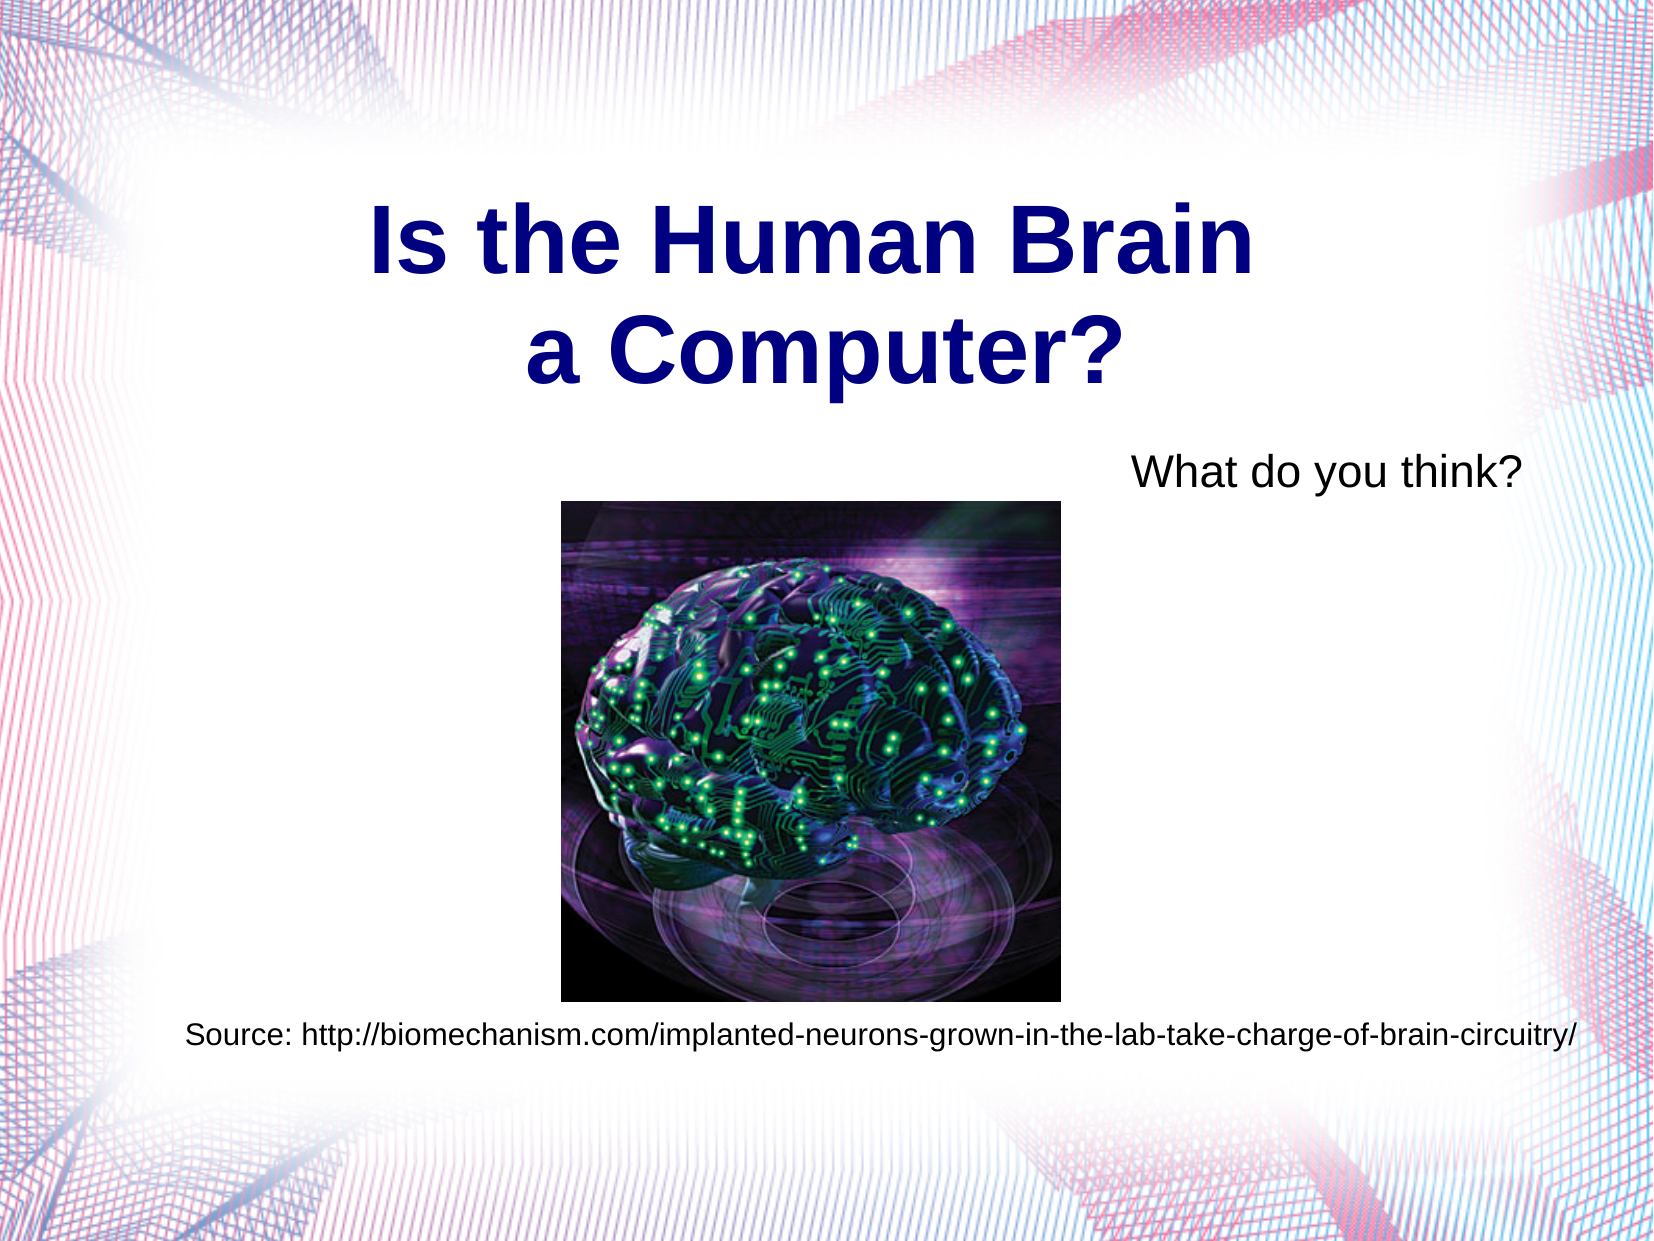

# Is the Human Brain a Computer?
What do you think?
Source: http://biomechanism.com/implanted-neurons-grown-in-the-lab-take-charge-of-brain-circuitry/